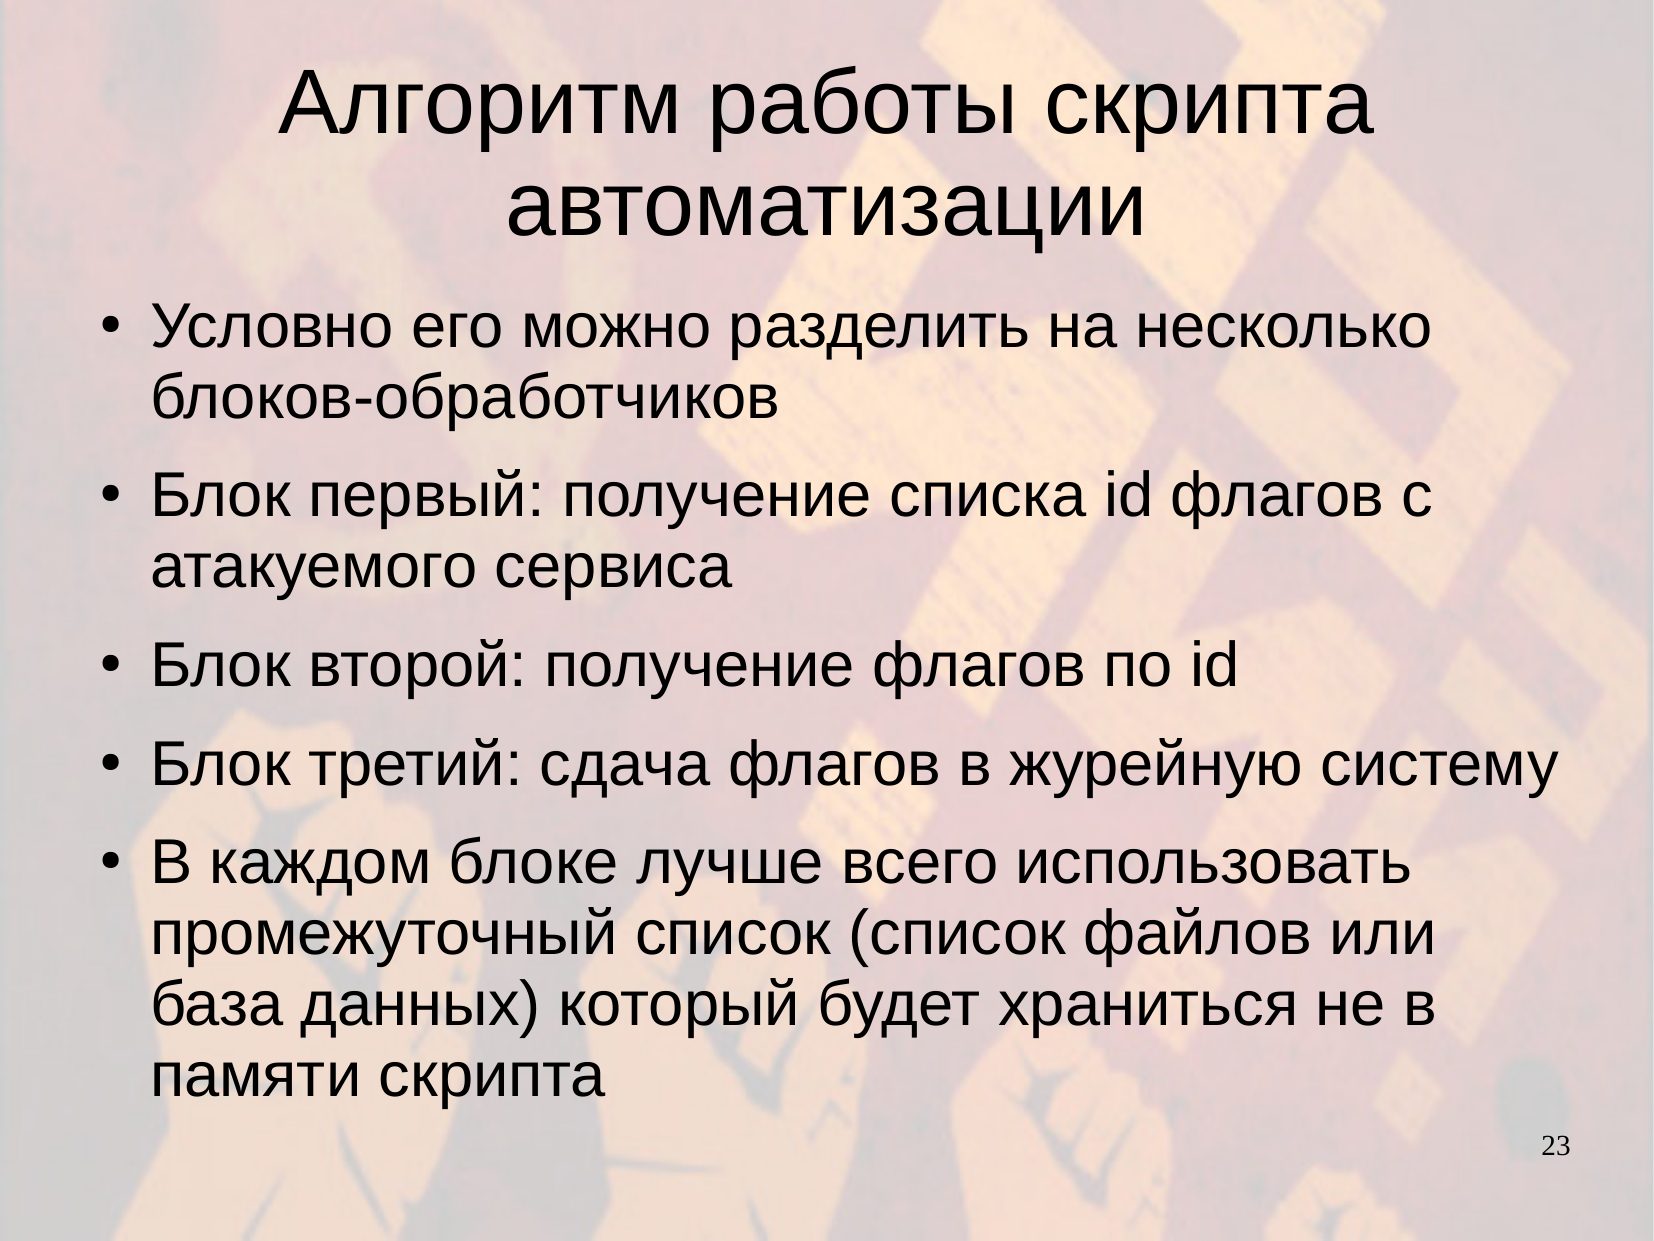

# Алгоритм работы скрипта автоматизации
Условно его можно разделить на несколько блоков-обработчиков
Блок первый: получение списка id флагов с атакуемого сервиса
Блок второй: получение флагов по id
Блок третий: сдача флагов в журейную систему
В каждом блоке лучше всего использовать промежуточный список (список файлов или база данных) который будет храниться не в памяти скрипта
23